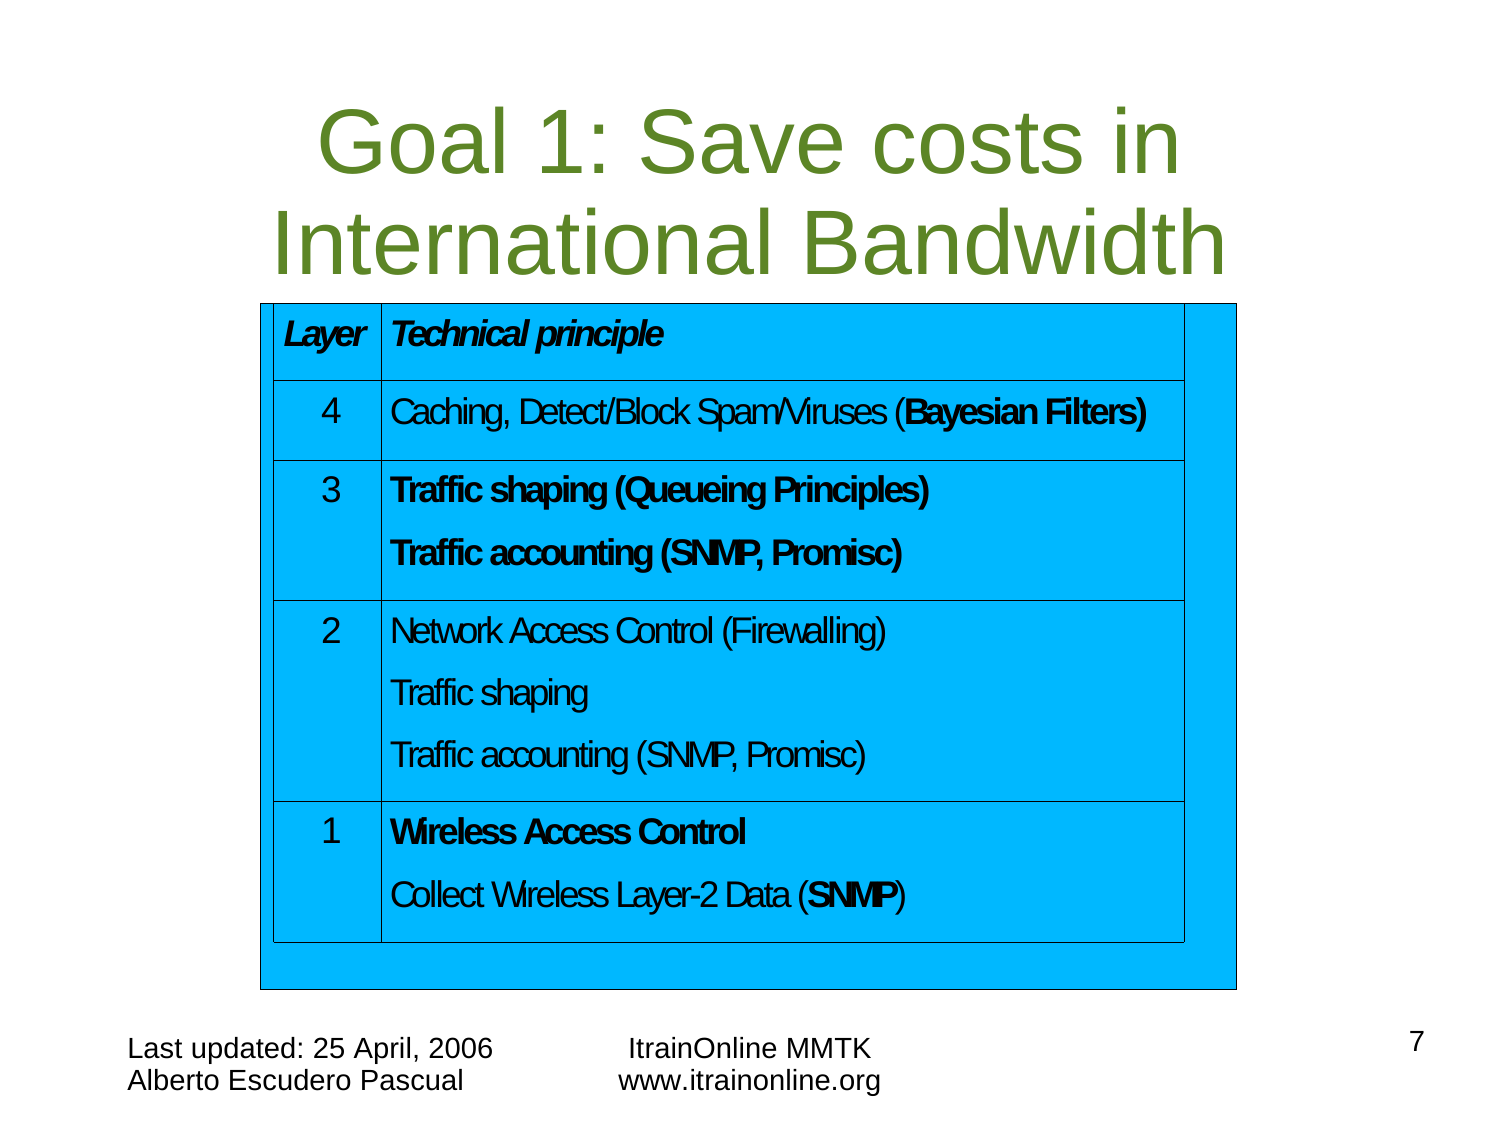

Goal 1: Save costs in International Bandwidth
7